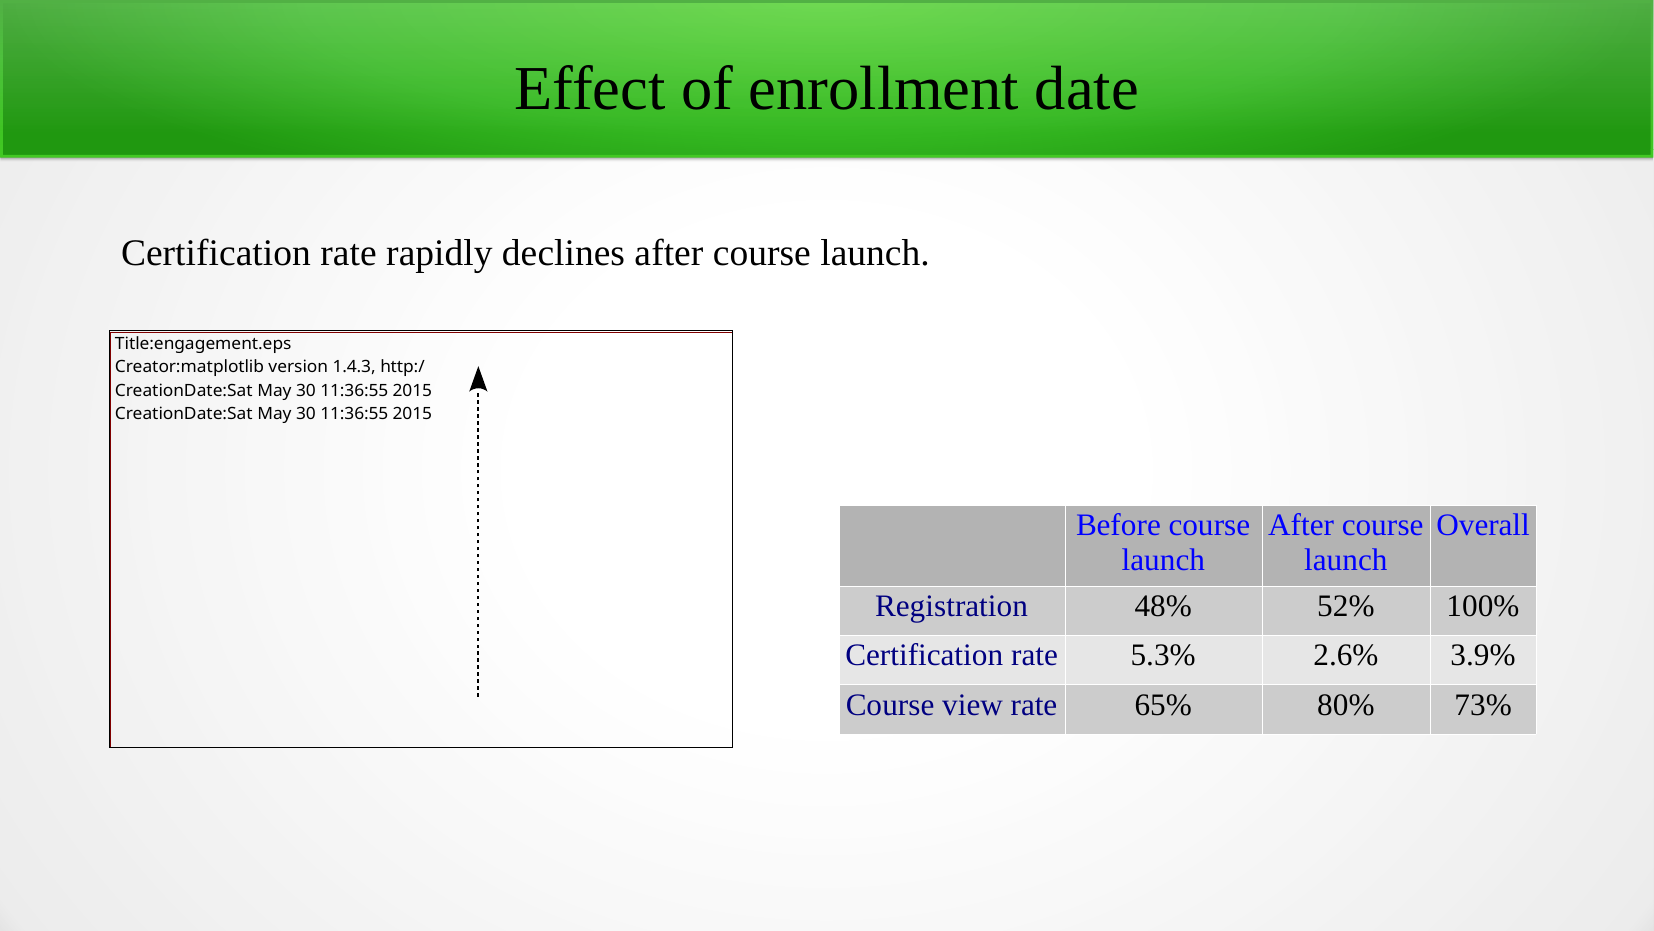

# Effect of enrollment date
Certification rate rapidly declines after course launch.
| | Before course launch | After course launch | Overall |
| --- | --- | --- | --- |
| Registration | 48% | 52% | 100% |
| Certification rate | 5.3% | 2.6% | 3.9% |
| Course view rate | 65% | 80% | 73% |